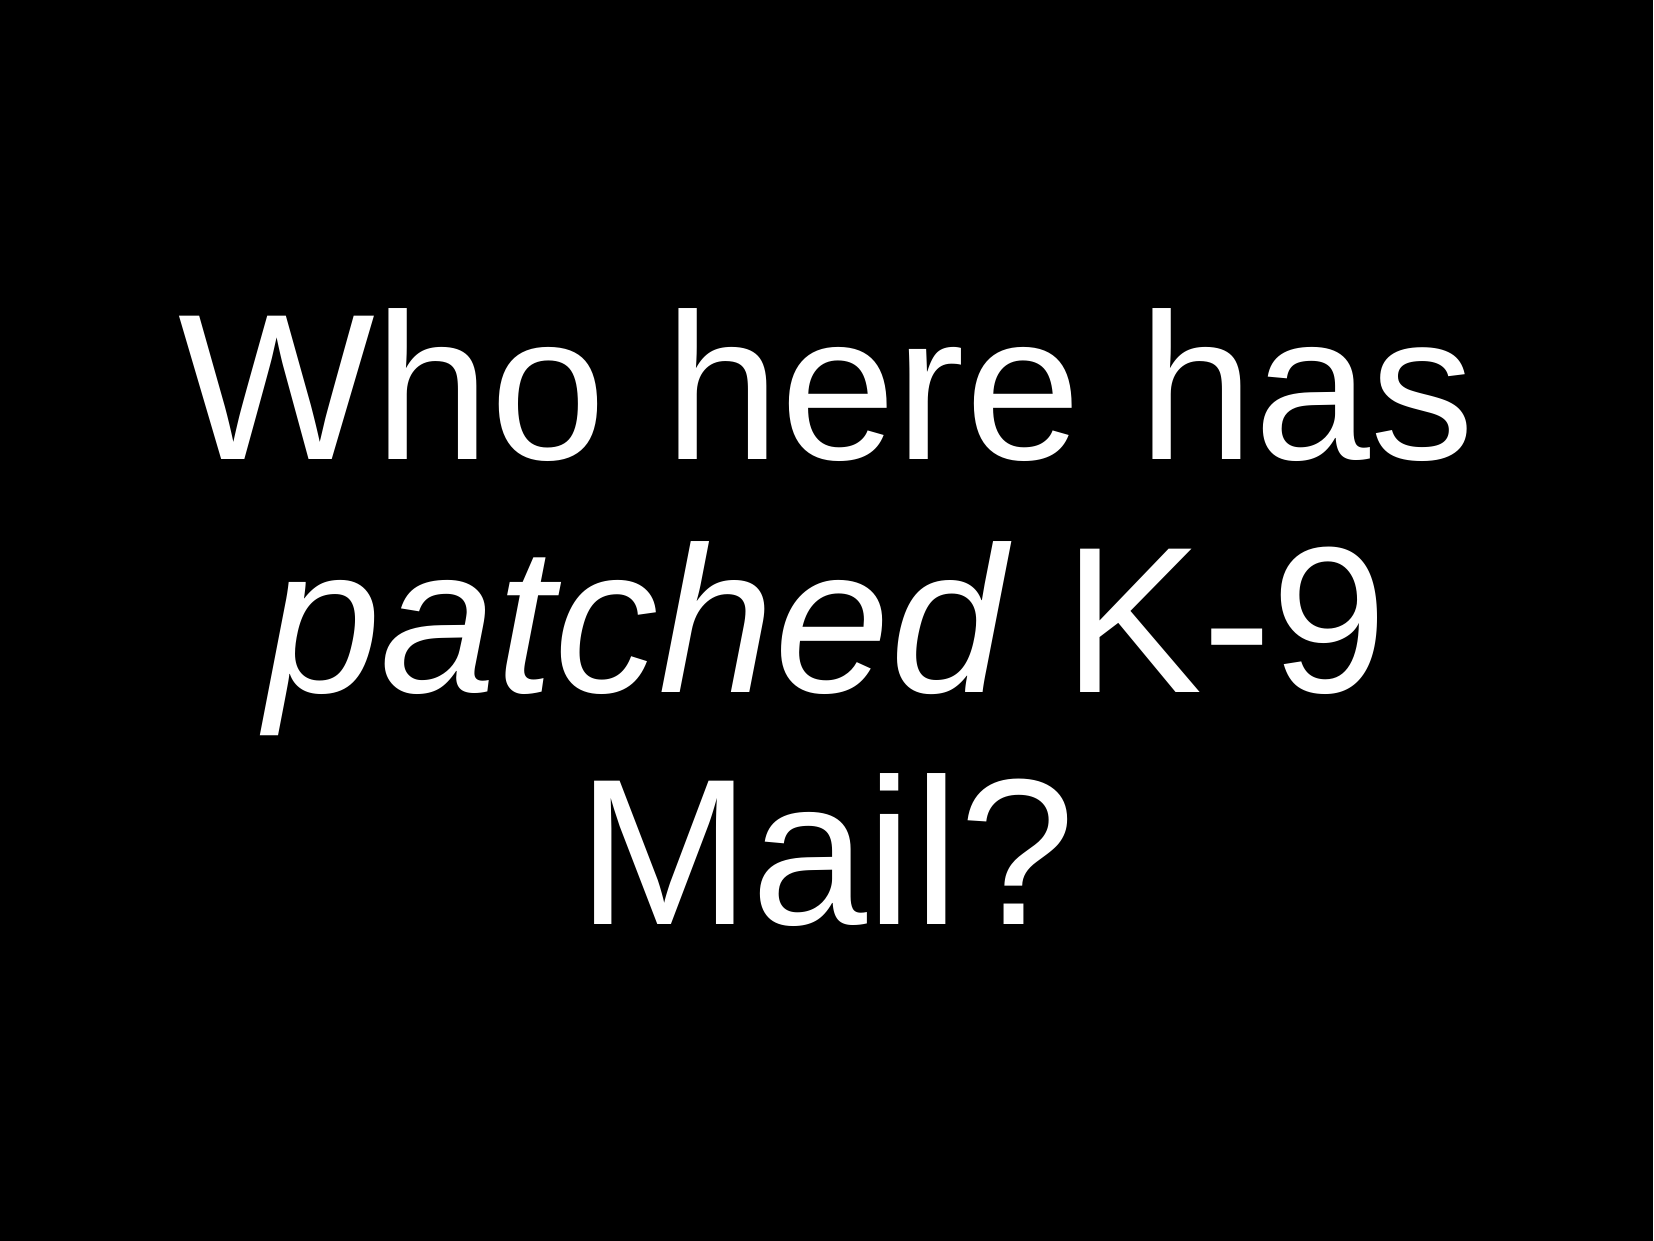

# Who here has patched K-9 Mail?